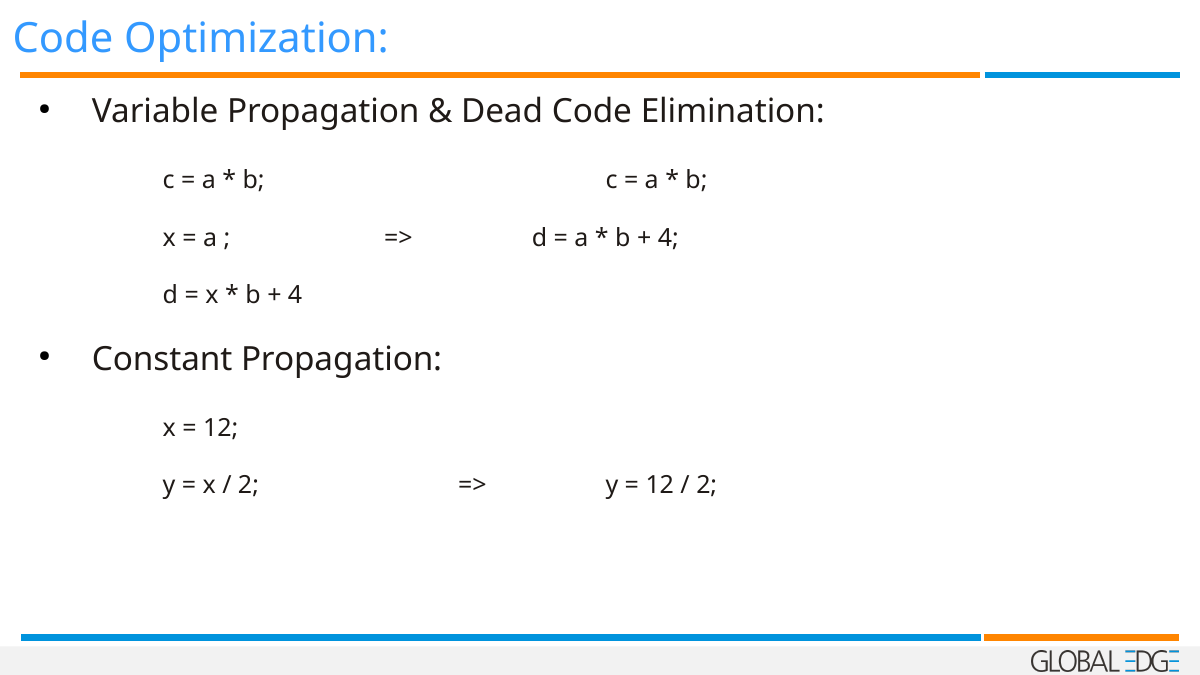

# Code Optimization:
Variable Propagation & Dead Code Elimination:
c = a * b;					c = a * b;
x = a ;			=>		d = a * b + 4;
d = x * b + 4
Constant Propagation:
x = 12;
y = x / 2;			=>		y = 12 / 2;